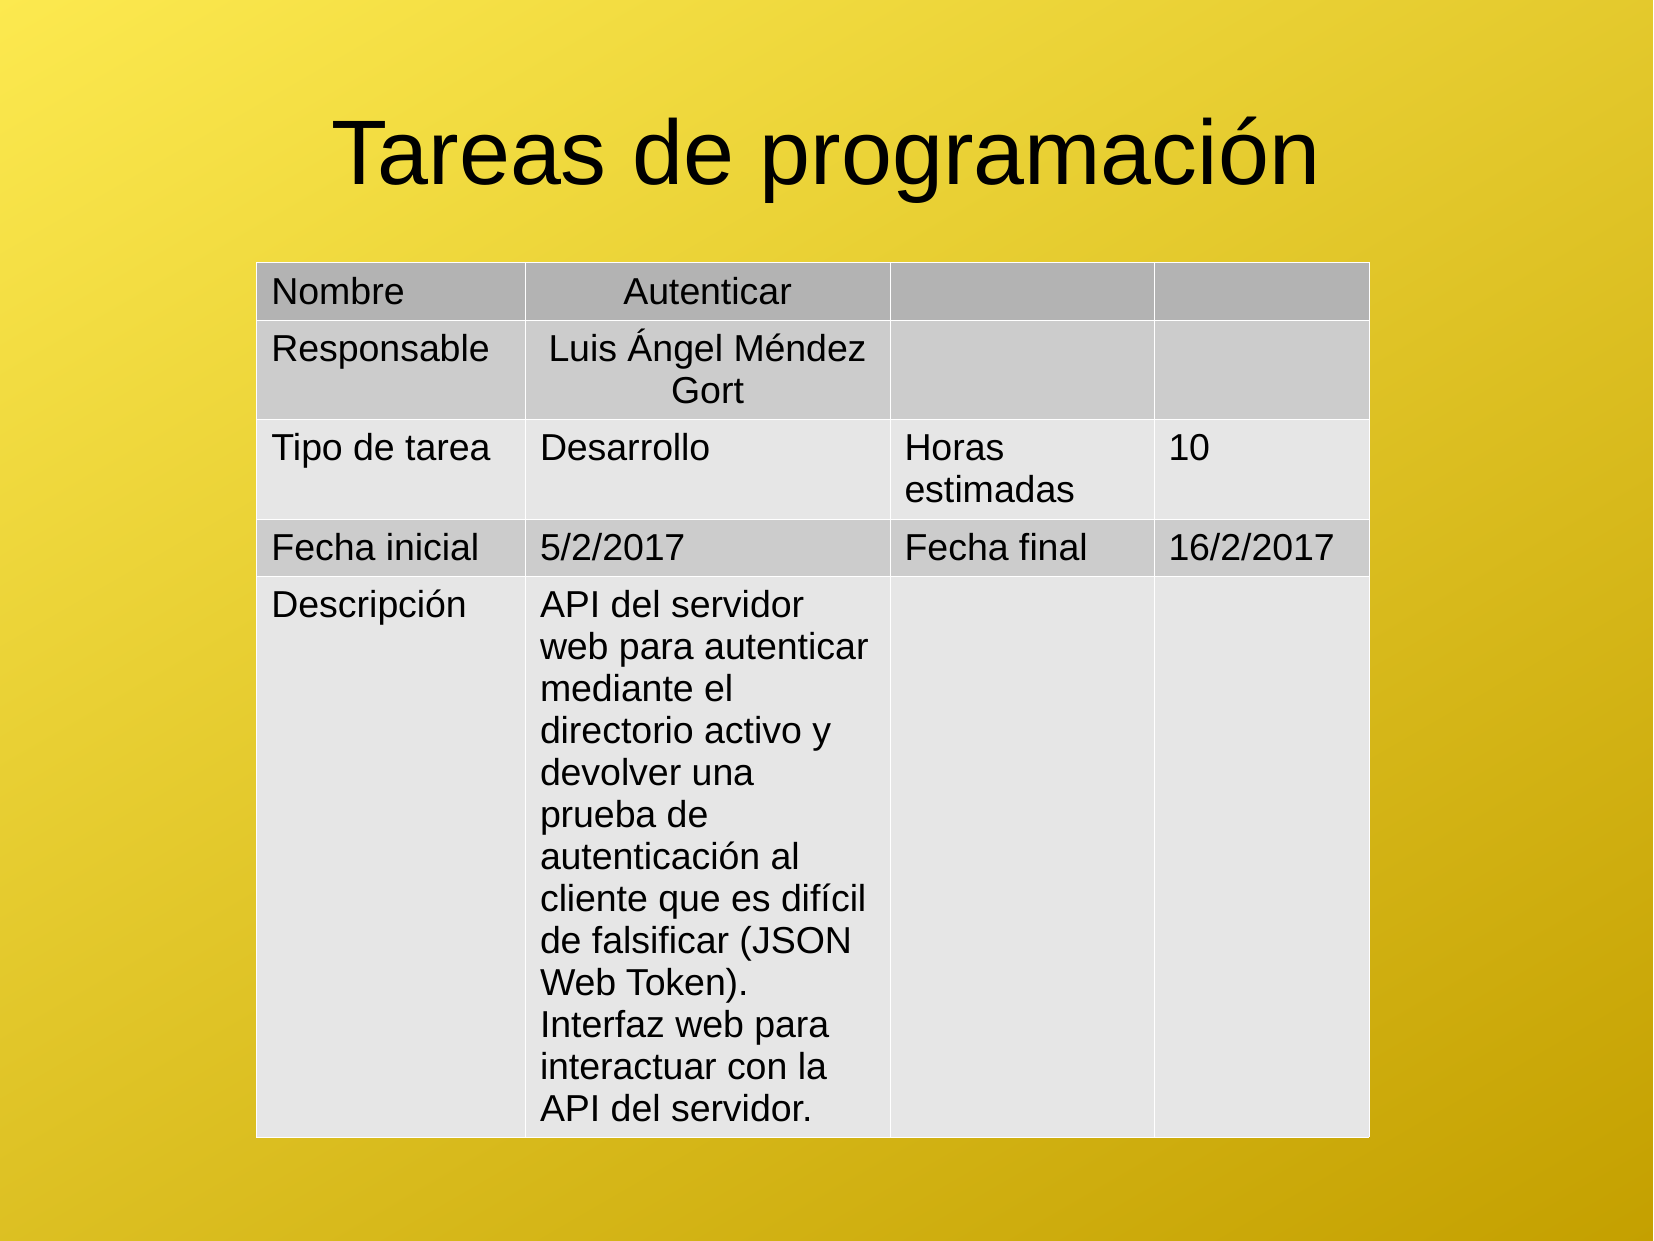

# Tareas de programación
| Nombre | Autenticar | | |
| --- | --- | --- | --- |
| Responsable | Luis Ángel Méndez Gort | | |
| Tipo de tarea | Desarrollo | Horas estimadas | 10 |
| Fecha inicial | 5/2/2017 | Fecha final | 16/2/2017 |
| Descripción | API del servidor web para autenticar mediante el directorio activo y devolver una prueba de autenticación al cliente que es difícil de falsificar (JSON Web Token). Interfaz web para interactuar con la API del servidor. | | |